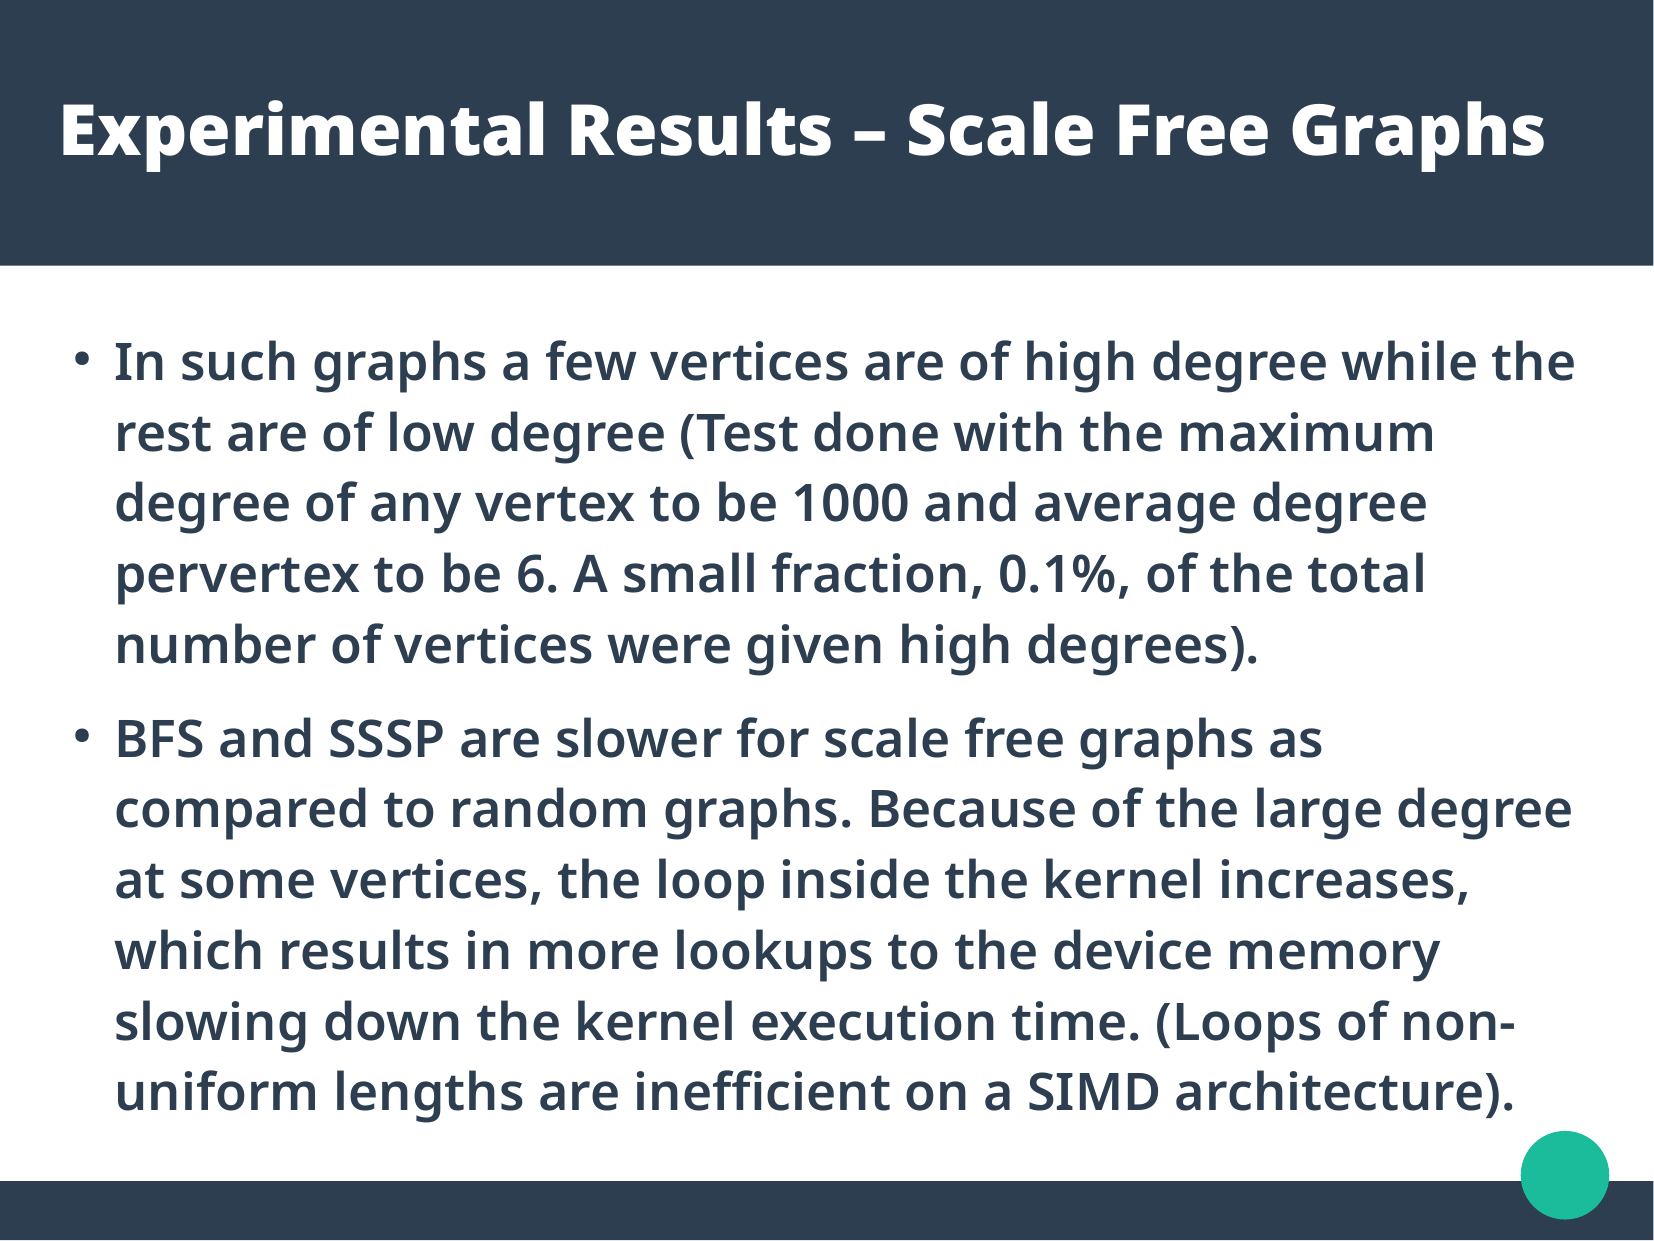

# Experimental Results – Scale Free Graphs
In such graphs a few vertices are of high degree while the rest are of low degree (Test done with the maximum degree of any vertex to be 1000 and average degree pervertex to be 6. A small fraction, 0.1%, of the total number of vertices were given high degrees).
BFS and SSSP are slower for scale free graphs as compared to random graphs. Because of the large degree at some vertices, the loop inside the kernel increases, which results in more lookups to the device memory slowing down the kernel execution time. (Loops of non-uniform lengths are inefficient on a SIMD architecture).